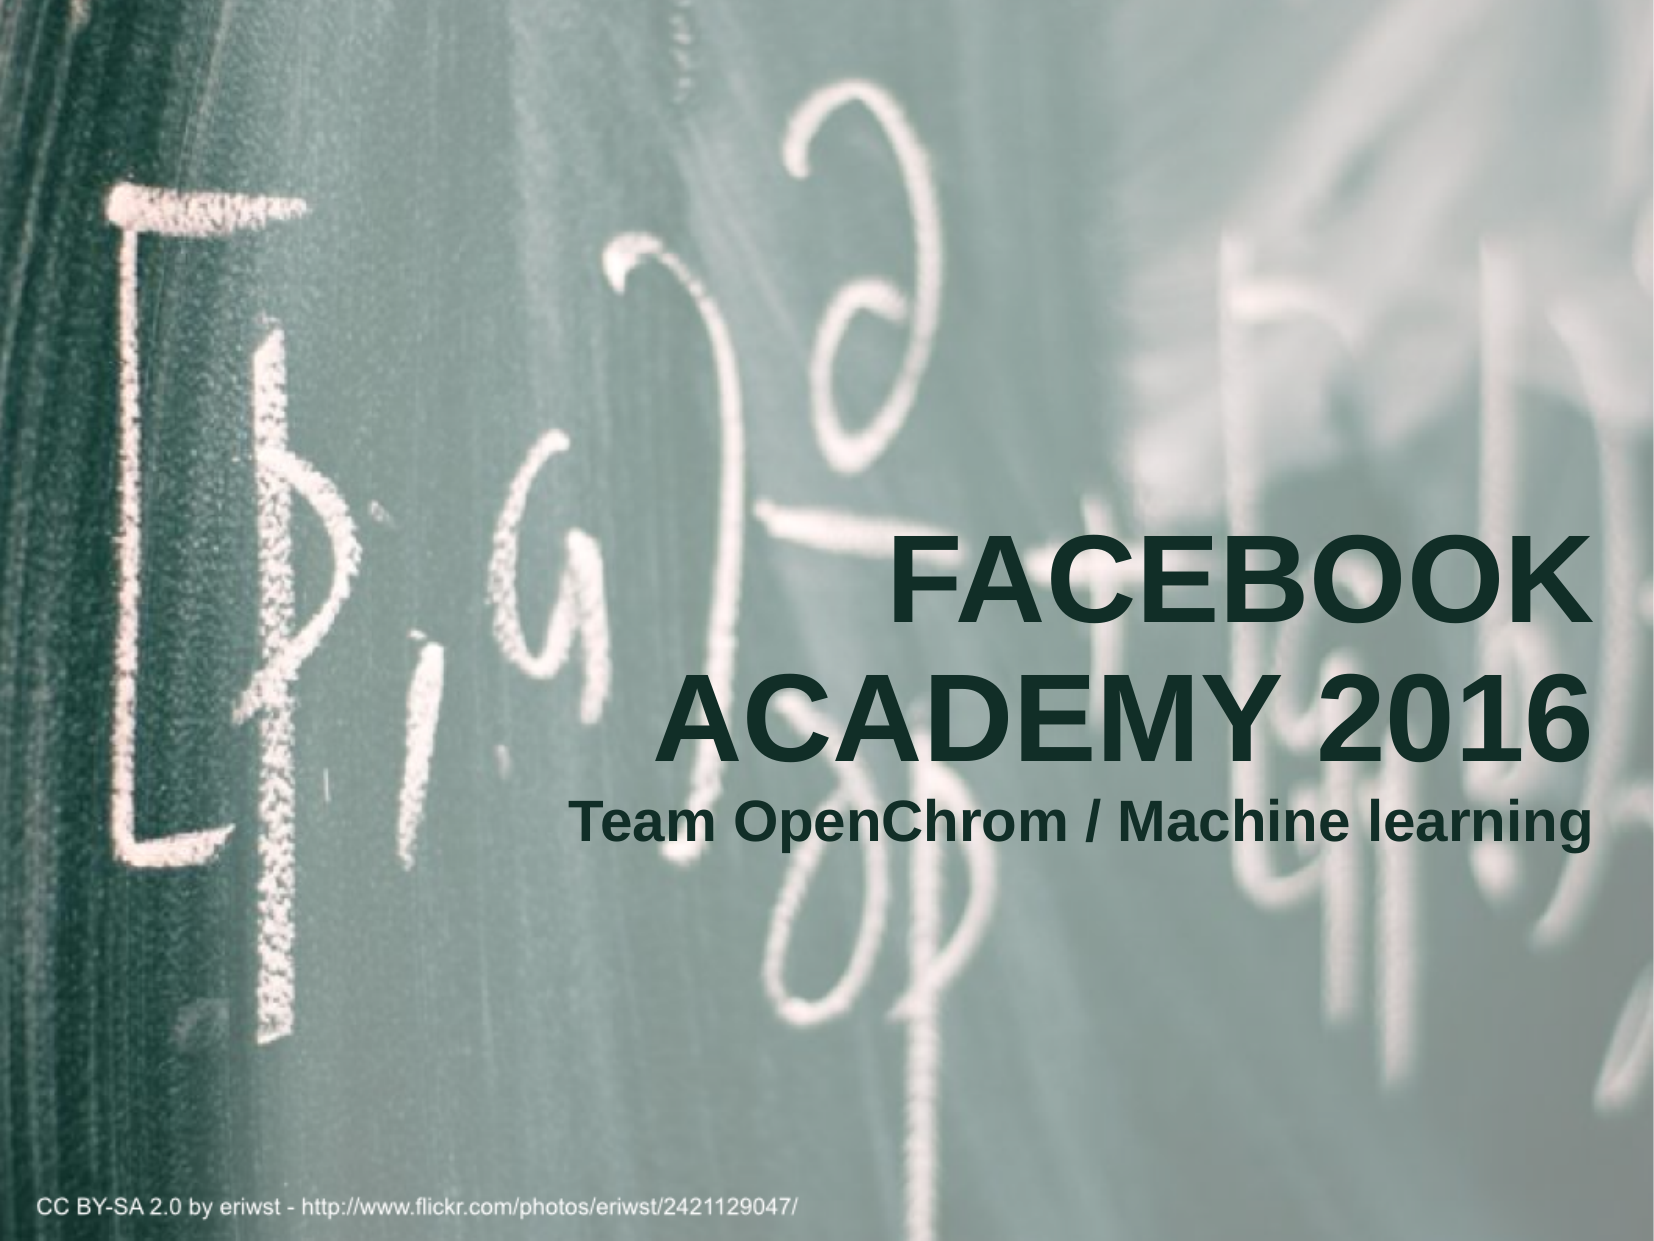

FACEBOOK
ACADEMY 2016
Team OpenChrom / Machine learning